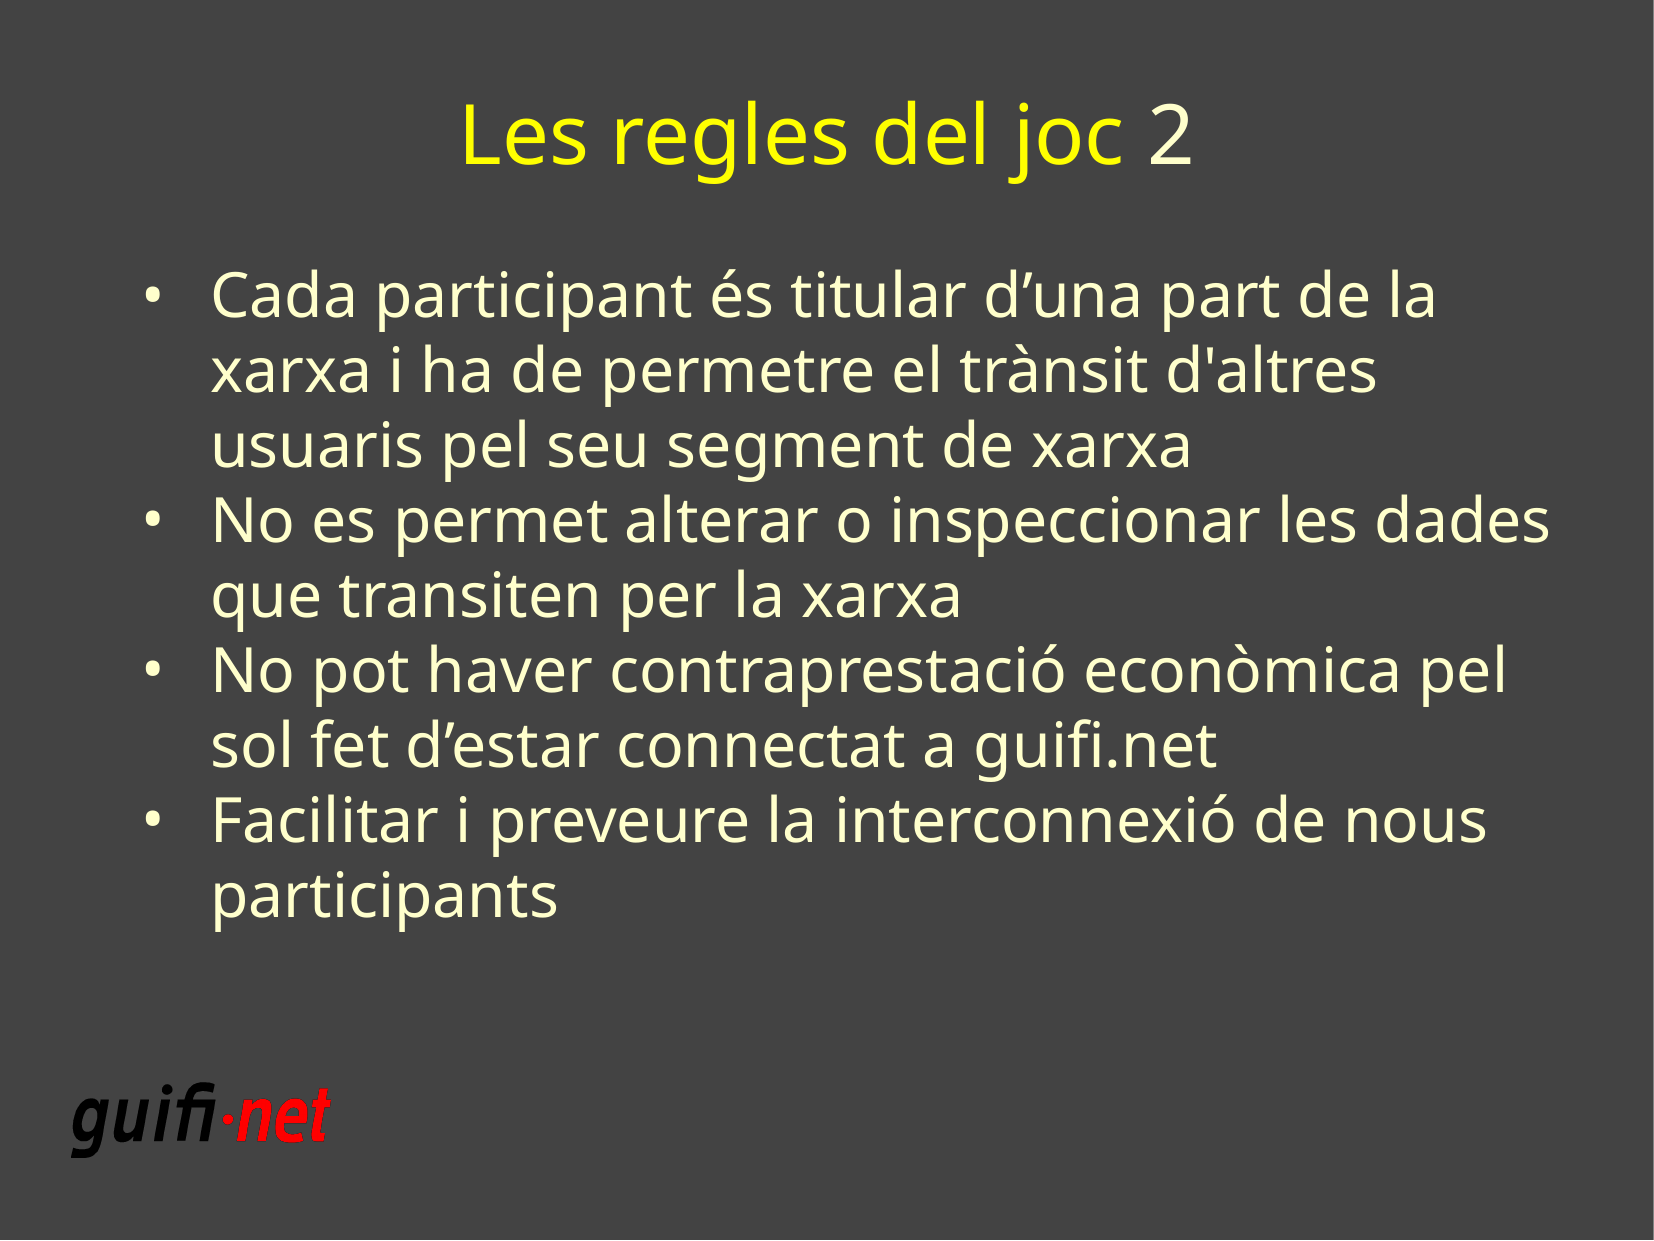

# Les regles del joc 2
Cada participant és titular d’una part de la xarxa i ha de permetre el trànsit d'altres usuaris pel seu segment de xarxa
No es permet alterar o inspeccionar les dades que transiten per la xarxa
No pot haver contraprestació econòmica pel sol fet d’estar connectat a guifi.net
Facilitar i preveure la interconnexió de nous participants